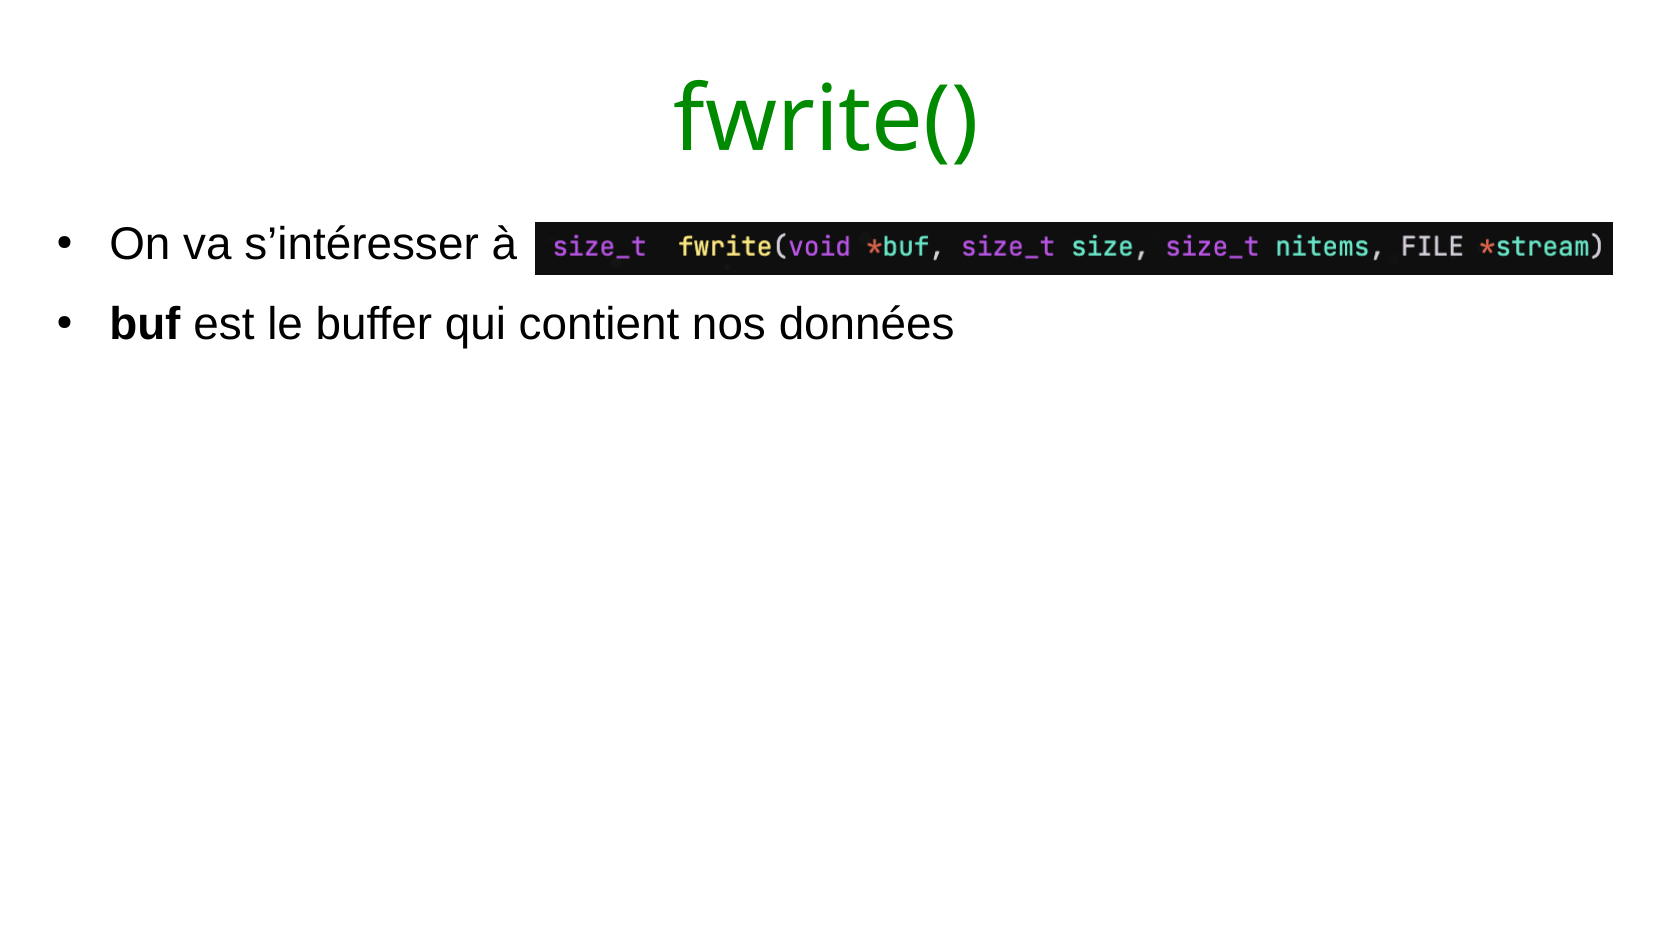

# fwrite()
On va s’intéresser à
buf est le buffer qui contient nos données